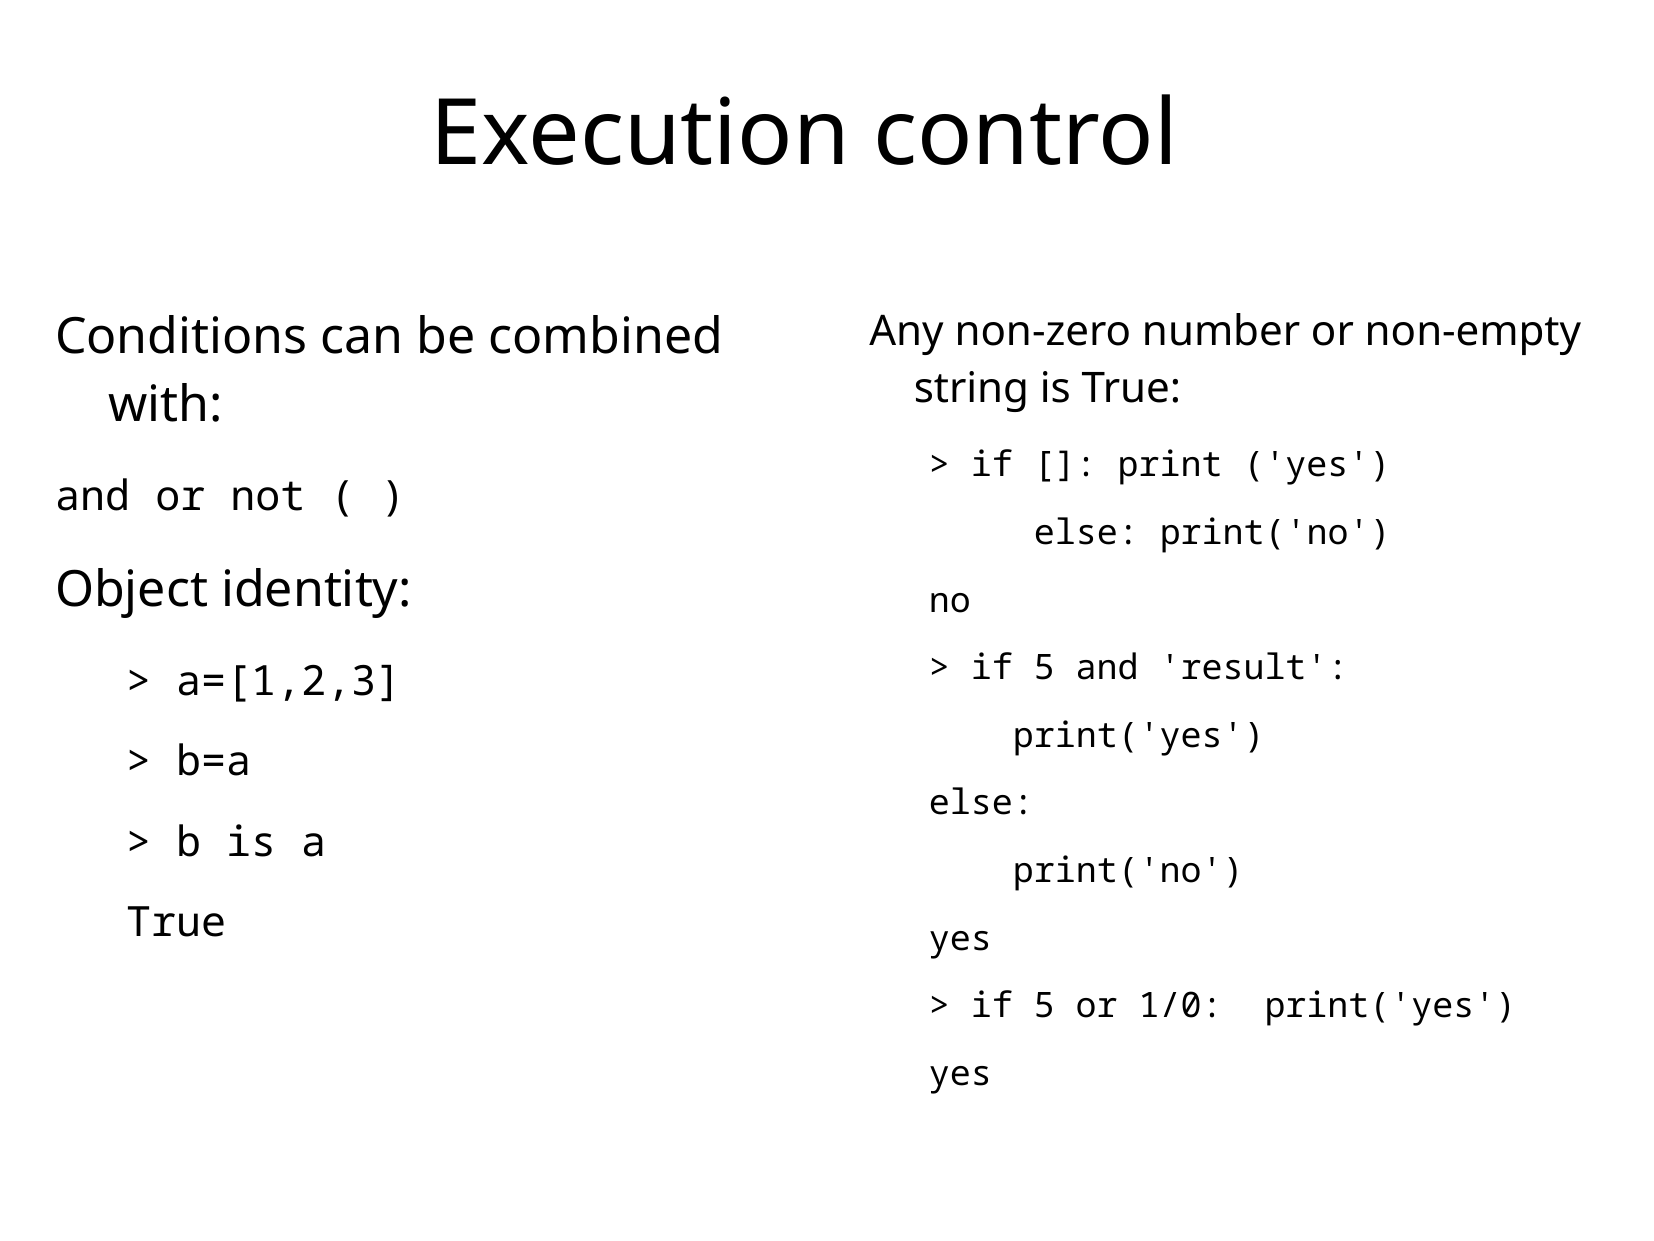

# Execution control
Conditions can be combined with:
and or not ( )
Object identity:
> a=[1,2,3]
> b=a
> b is a
True
Any non-zero number or non-empty string is True:
> if []: print ('yes')
 else: print('no')
no
> if 5 and 'result':
 print('yes')
else:
 print('no')
yes
> if 5 or 1/0: print('yes')
yes